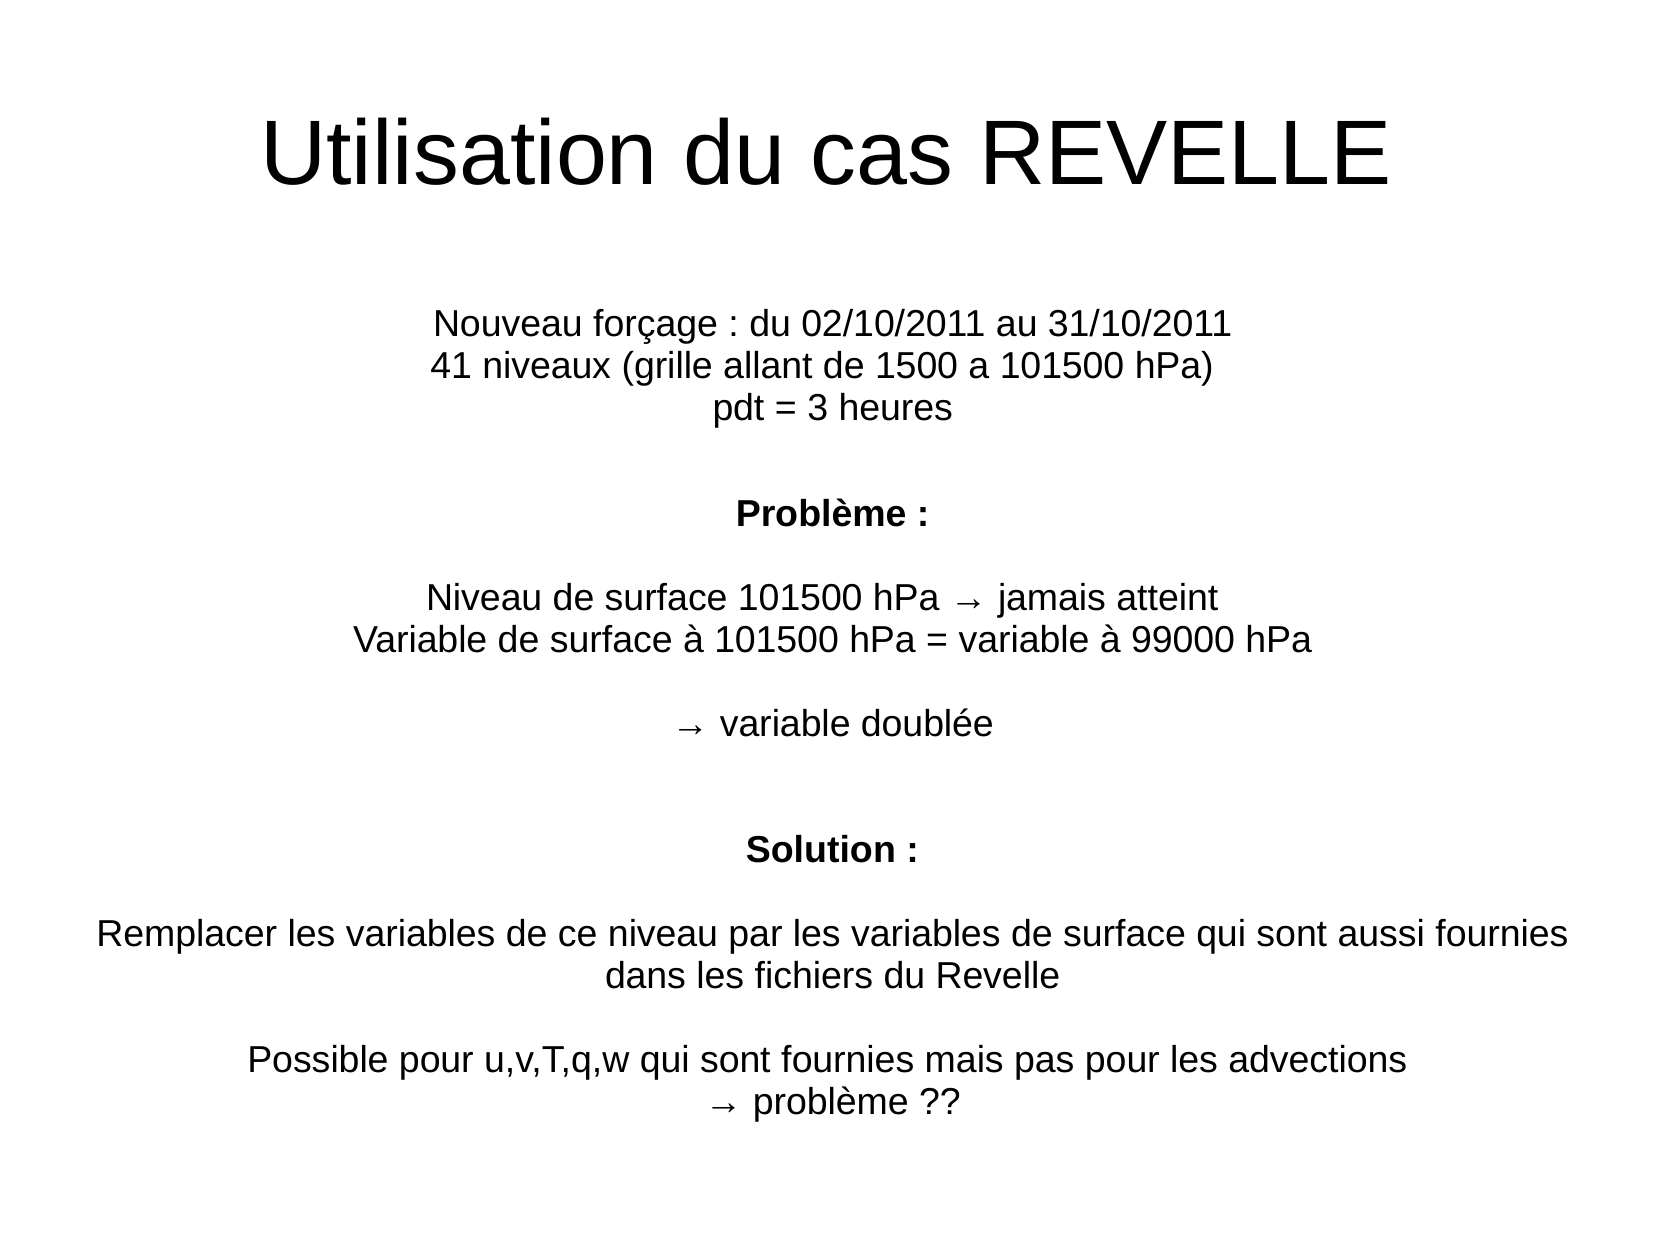

# Utilisation du cas REVELLE
Nouveau forçage : du 02/10/2011 au 31/10/2011
41 niveaux (grille allant de 1500 a 101500 hPa)
pdt = 3 heures
Problème :
Niveau de surface 101500 hPa → jamais atteint
Variable de surface à 101500 hPa = variable à 99000 hPa
→ variable doublée
Solution :
Remplacer les variables de ce niveau par les variables de surface qui sont aussi fournies dans les fichiers du Revelle
Possible pour u,v,T,q,w qui sont fournies mais pas pour les advections
→ problème ??